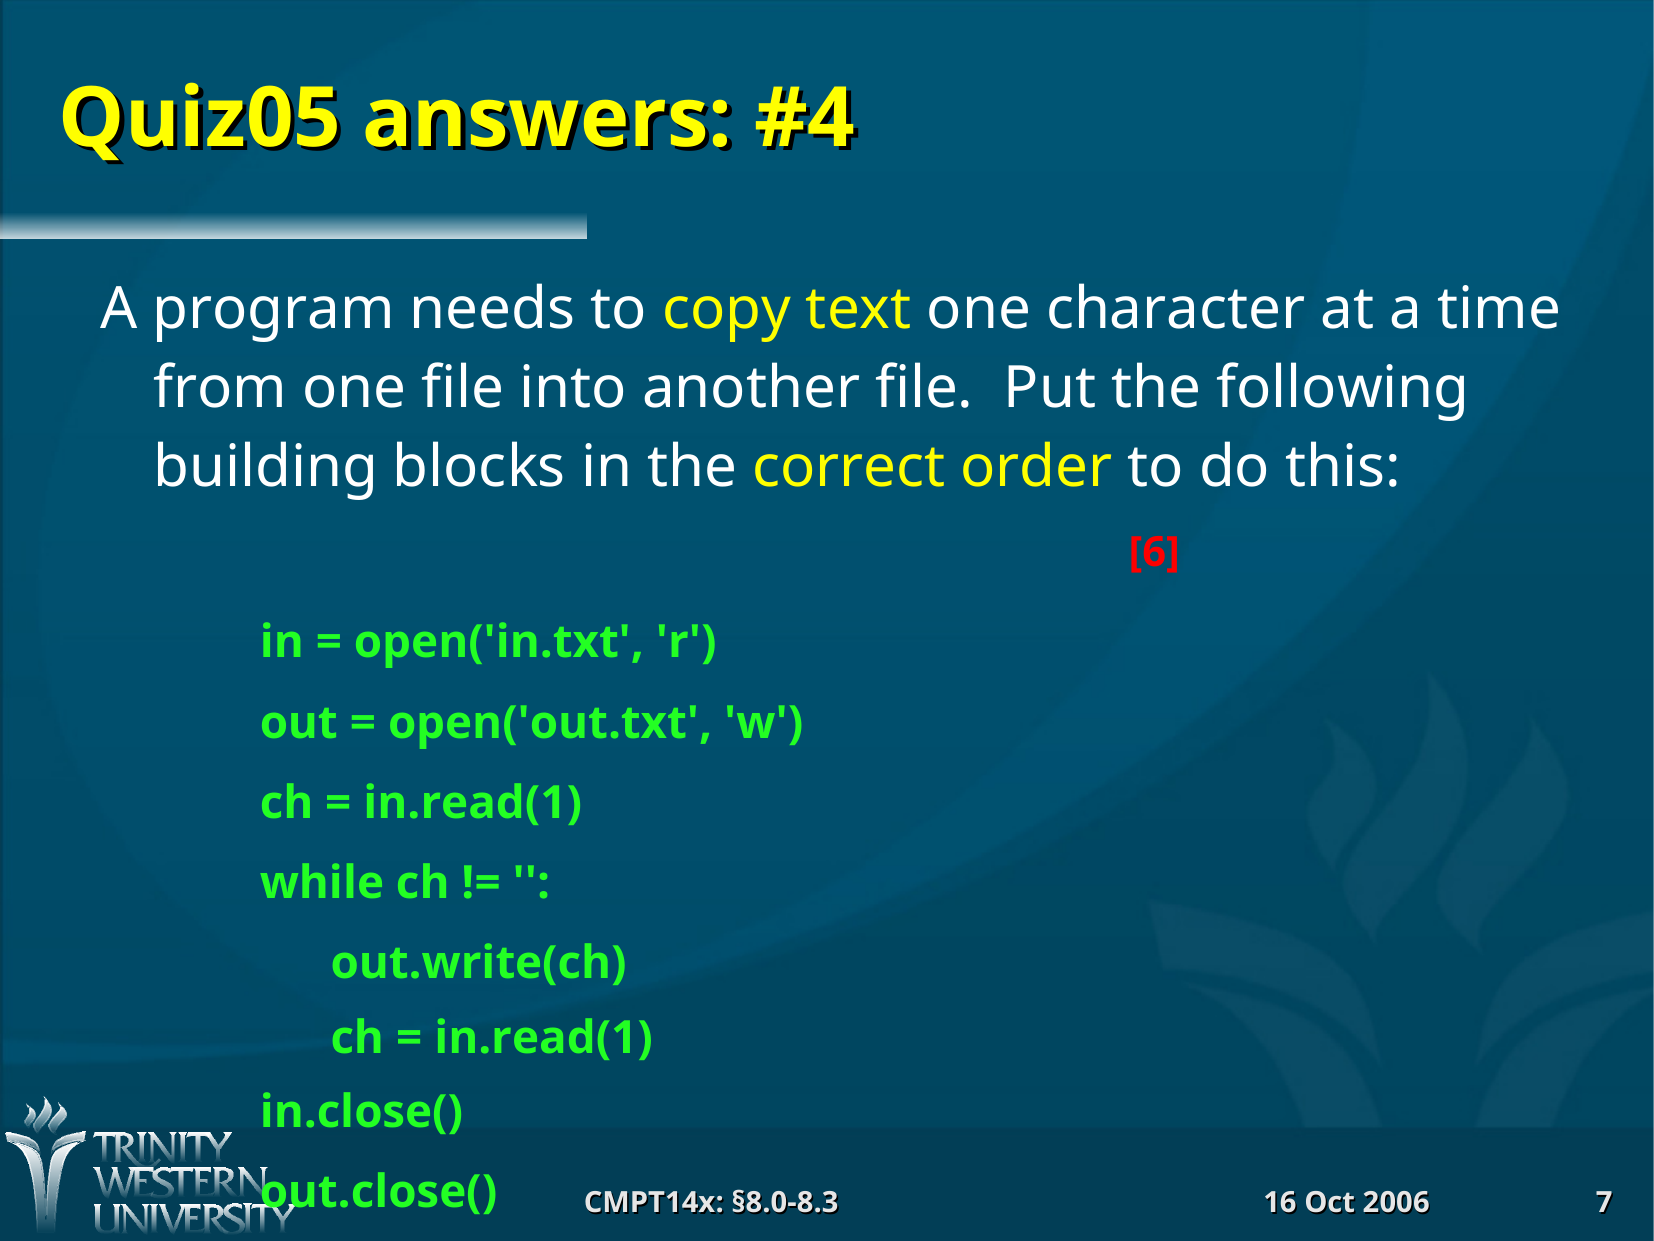

# Quiz05 answers: #4
A program needs to copy text one character at a time from one file into another file. Put the following building blocks in the correct order to do this:															[6]
in = open('in.txt', 'r')
out = open('out.txt', 'w')
ch = in.read(1)
while ch != '':
out.write(ch)
ch = in.read(1)
in.close()
out.close()
CMPT14x: §8.0-8.3
16 Oct 2006
7